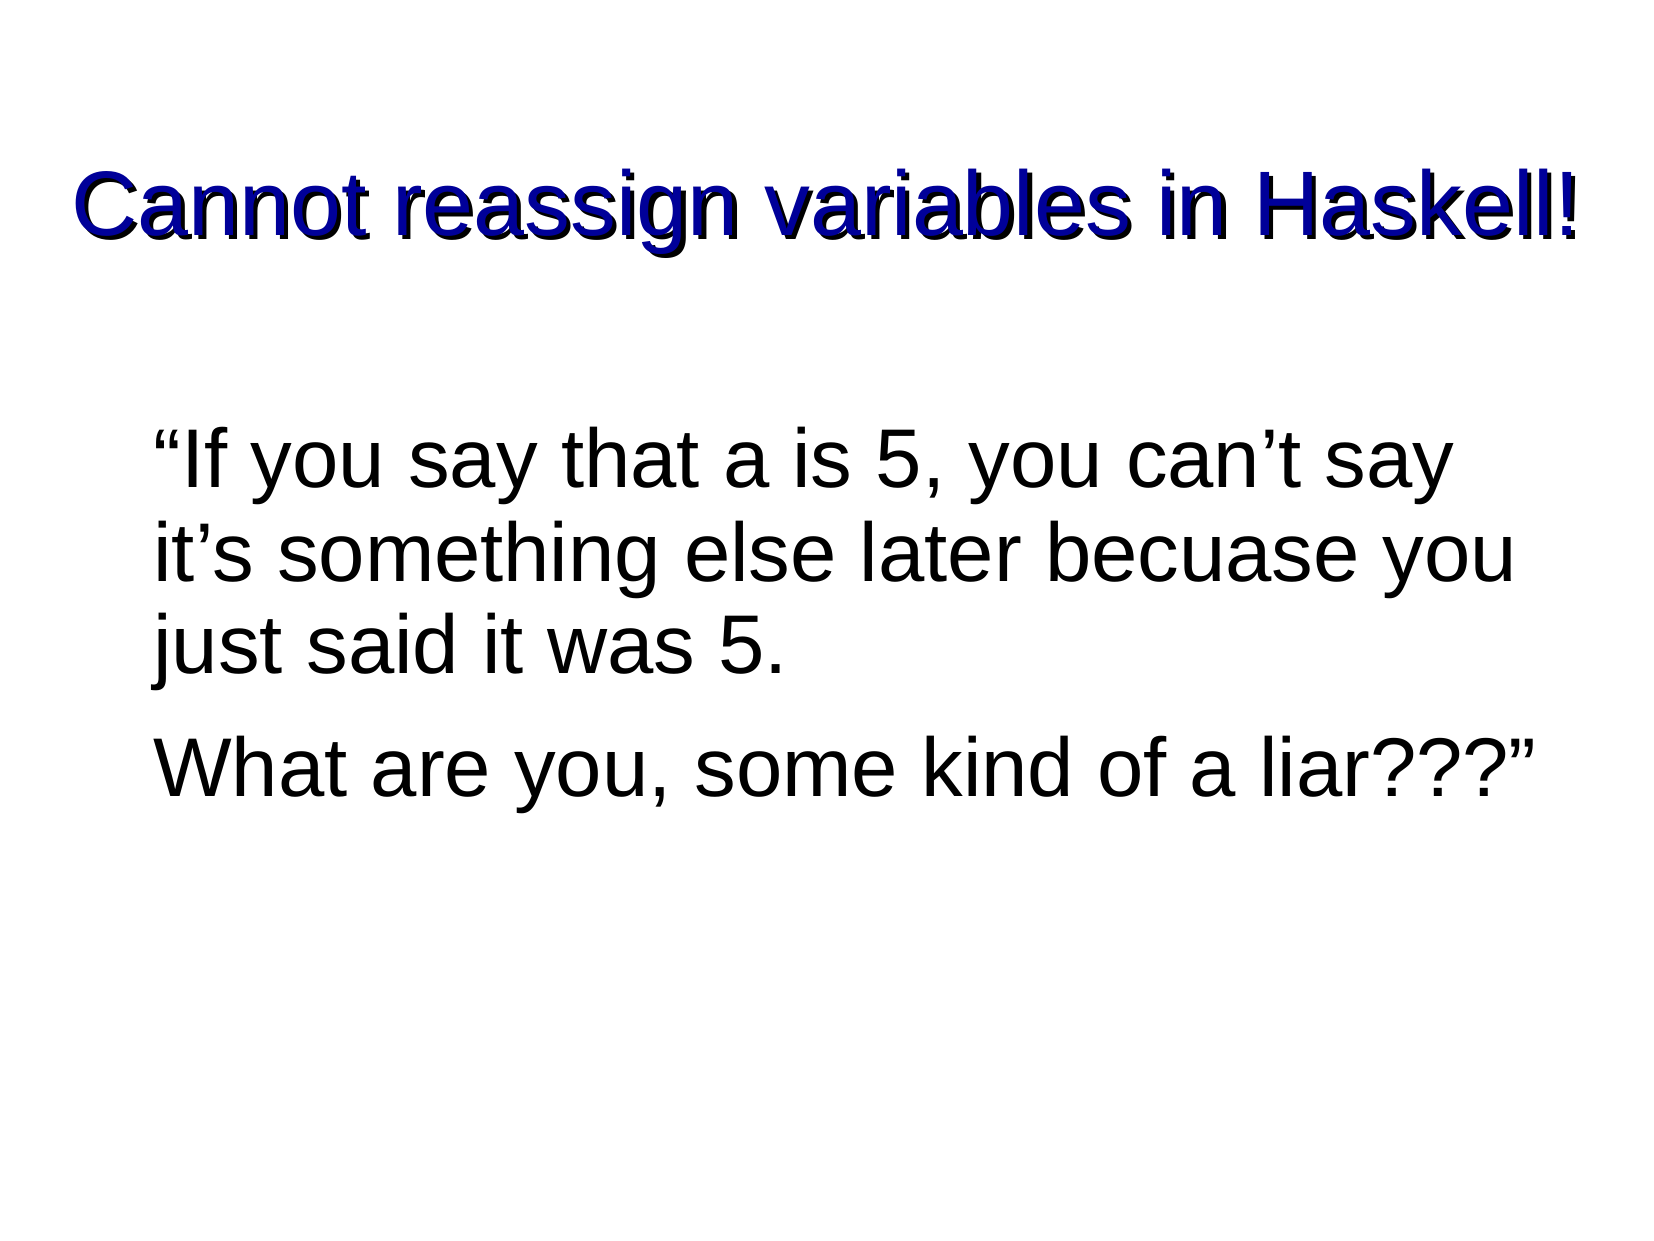

# Cannot reassign variables in Haskell!
“If you say that a is 5, you can’t say it’s something else later becuase you just said it was 5.
What are you, some kind of a liar???”